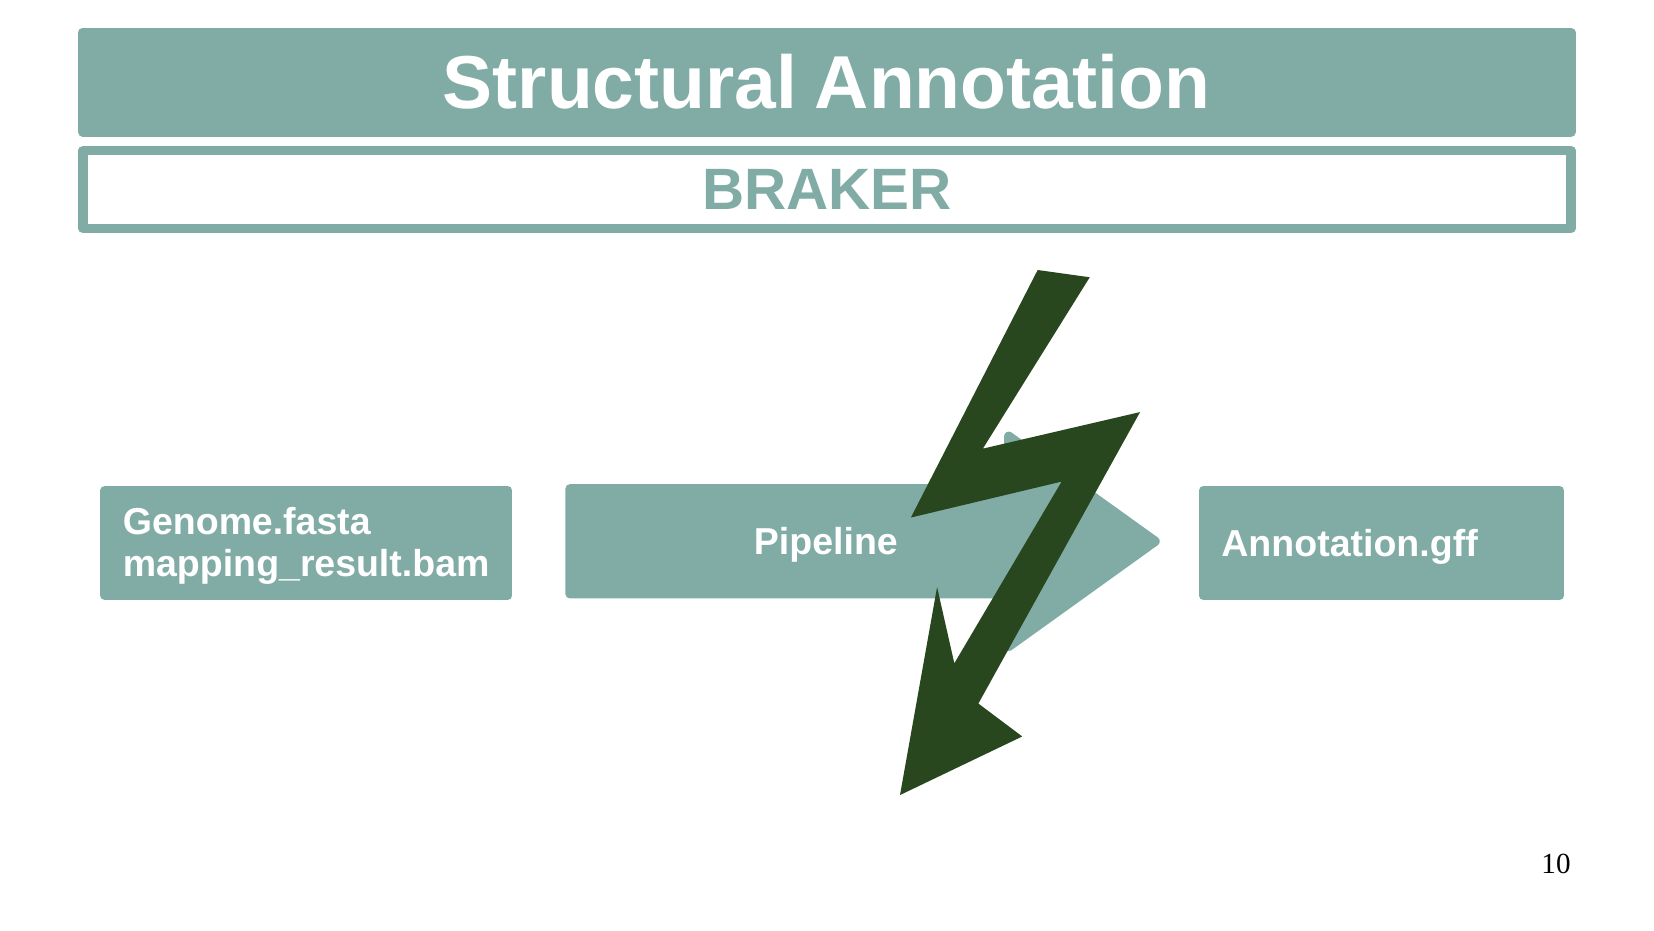

# Structural Annotation
BRAKER
Pipeline
Genome.fasta
mapping_result.bam
Annotation.gff
10